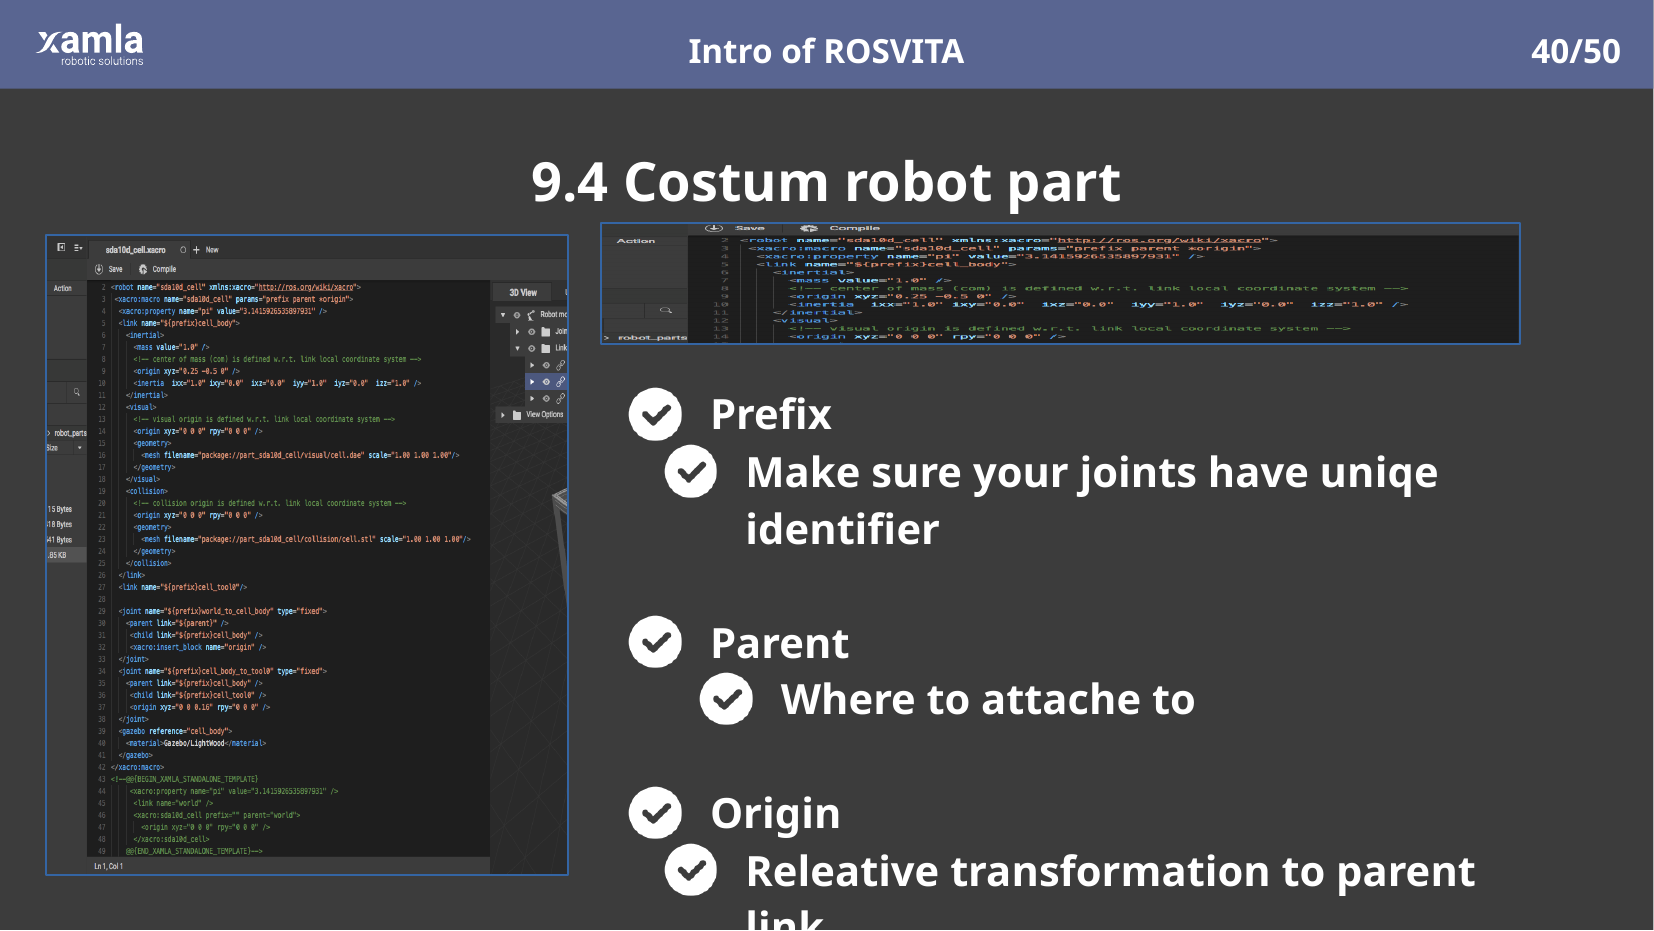

Intro of ROSVITA
40/50
9.4 Costum robot part
Prefix
Make sure your joints have uniqe identifier
Parent
Where to attache to
Origin
Releative transformation to parent link